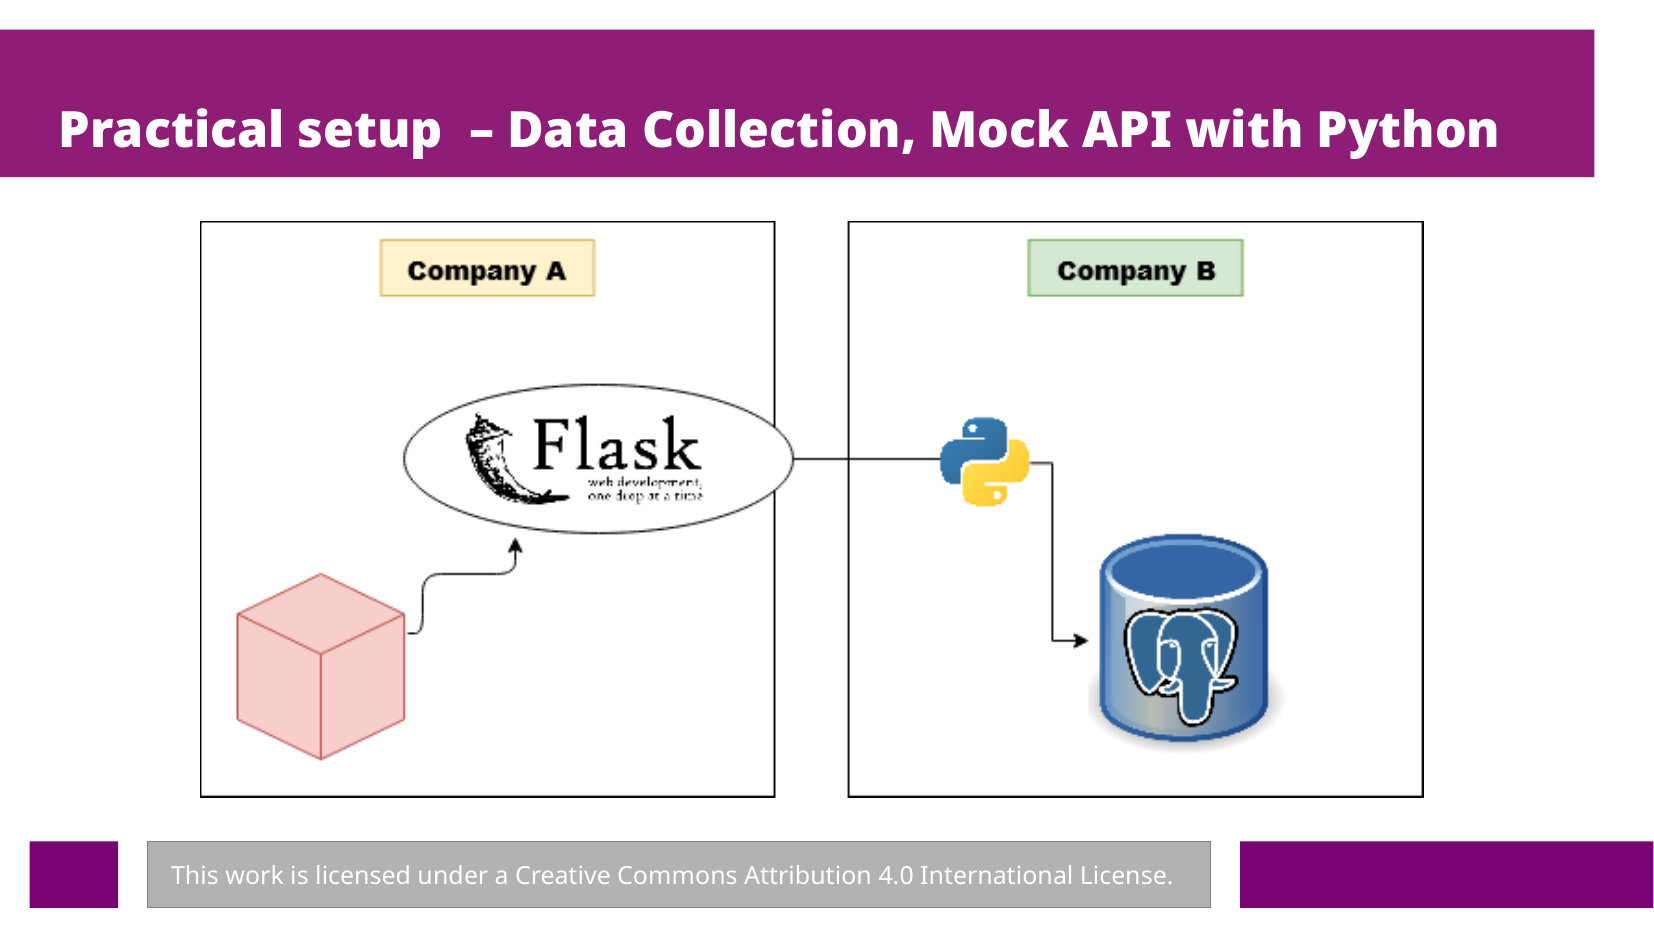

# Practical setup – Data Collection, Mock API with Python